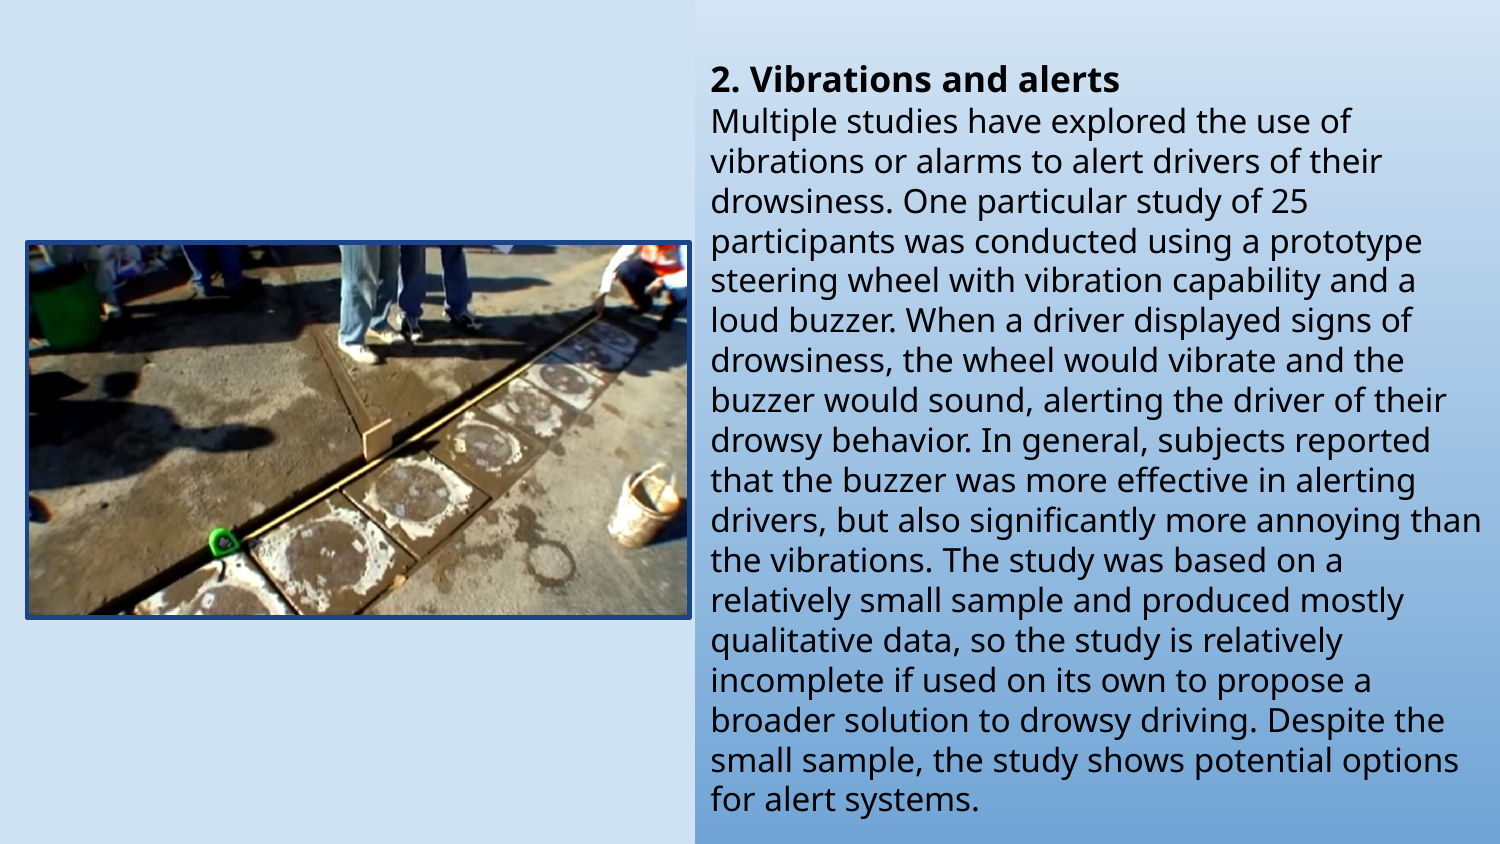

2. Vibrations and alerts
Multiple studies have explored the use of vibrations or alarms to alert drivers of their drowsiness. One particular study of 25 participants was conducted using a prototype steering wheel with vibration capability and a loud buzzer. When a driver displayed signs of drowsiness, the wheel would vibrate and the buzzer would sound, alerting the driver of their drowsy behavior. In general, subjects reported that the buzzer was more effective in alerting drivers, but also significantly more annoying than the vibrations. The study was based on a relatively small sample and produced mostly qualitative data, so the study is relatively incomplete if used on its own to propose a broader solution to drowsy driving. Despite the small sample, the study shows potential options for alert systems.